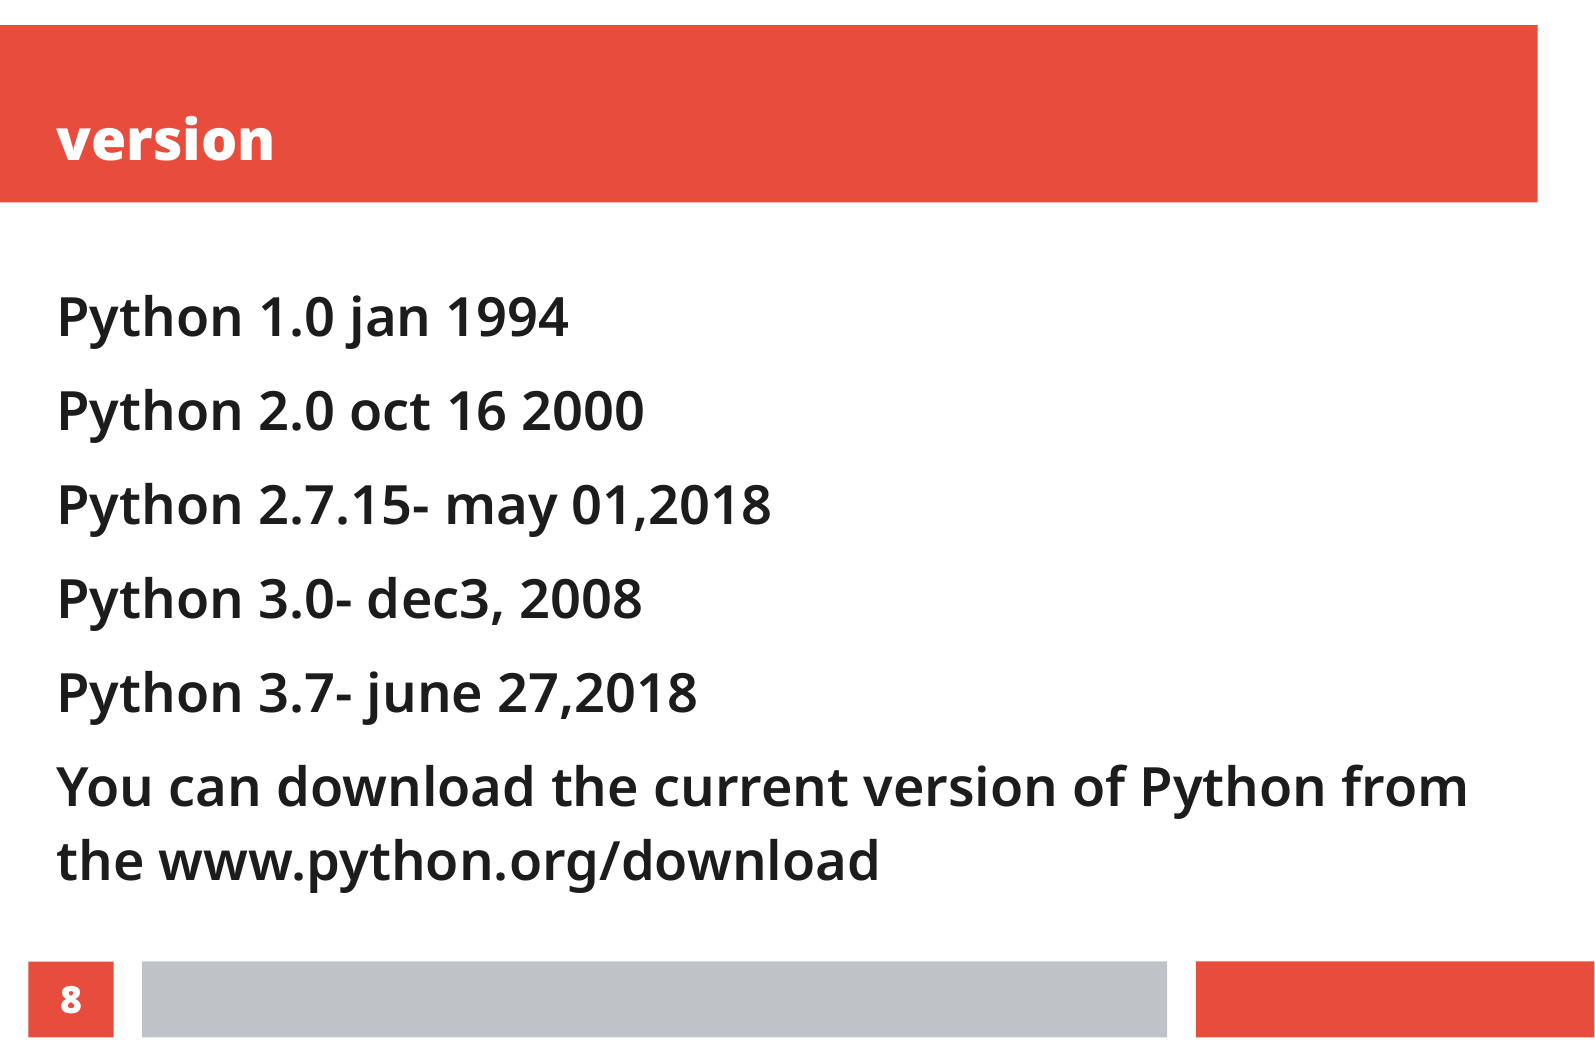

# version
Python 1.0 jan 1994
Python 2.0 oct 16 2000
Python 2.7.15- may 01,2018
Python 3.0- dec3, 2008
Python 3.7- june 27,2018
You can download the current version of Python from the www.python.org/download
8